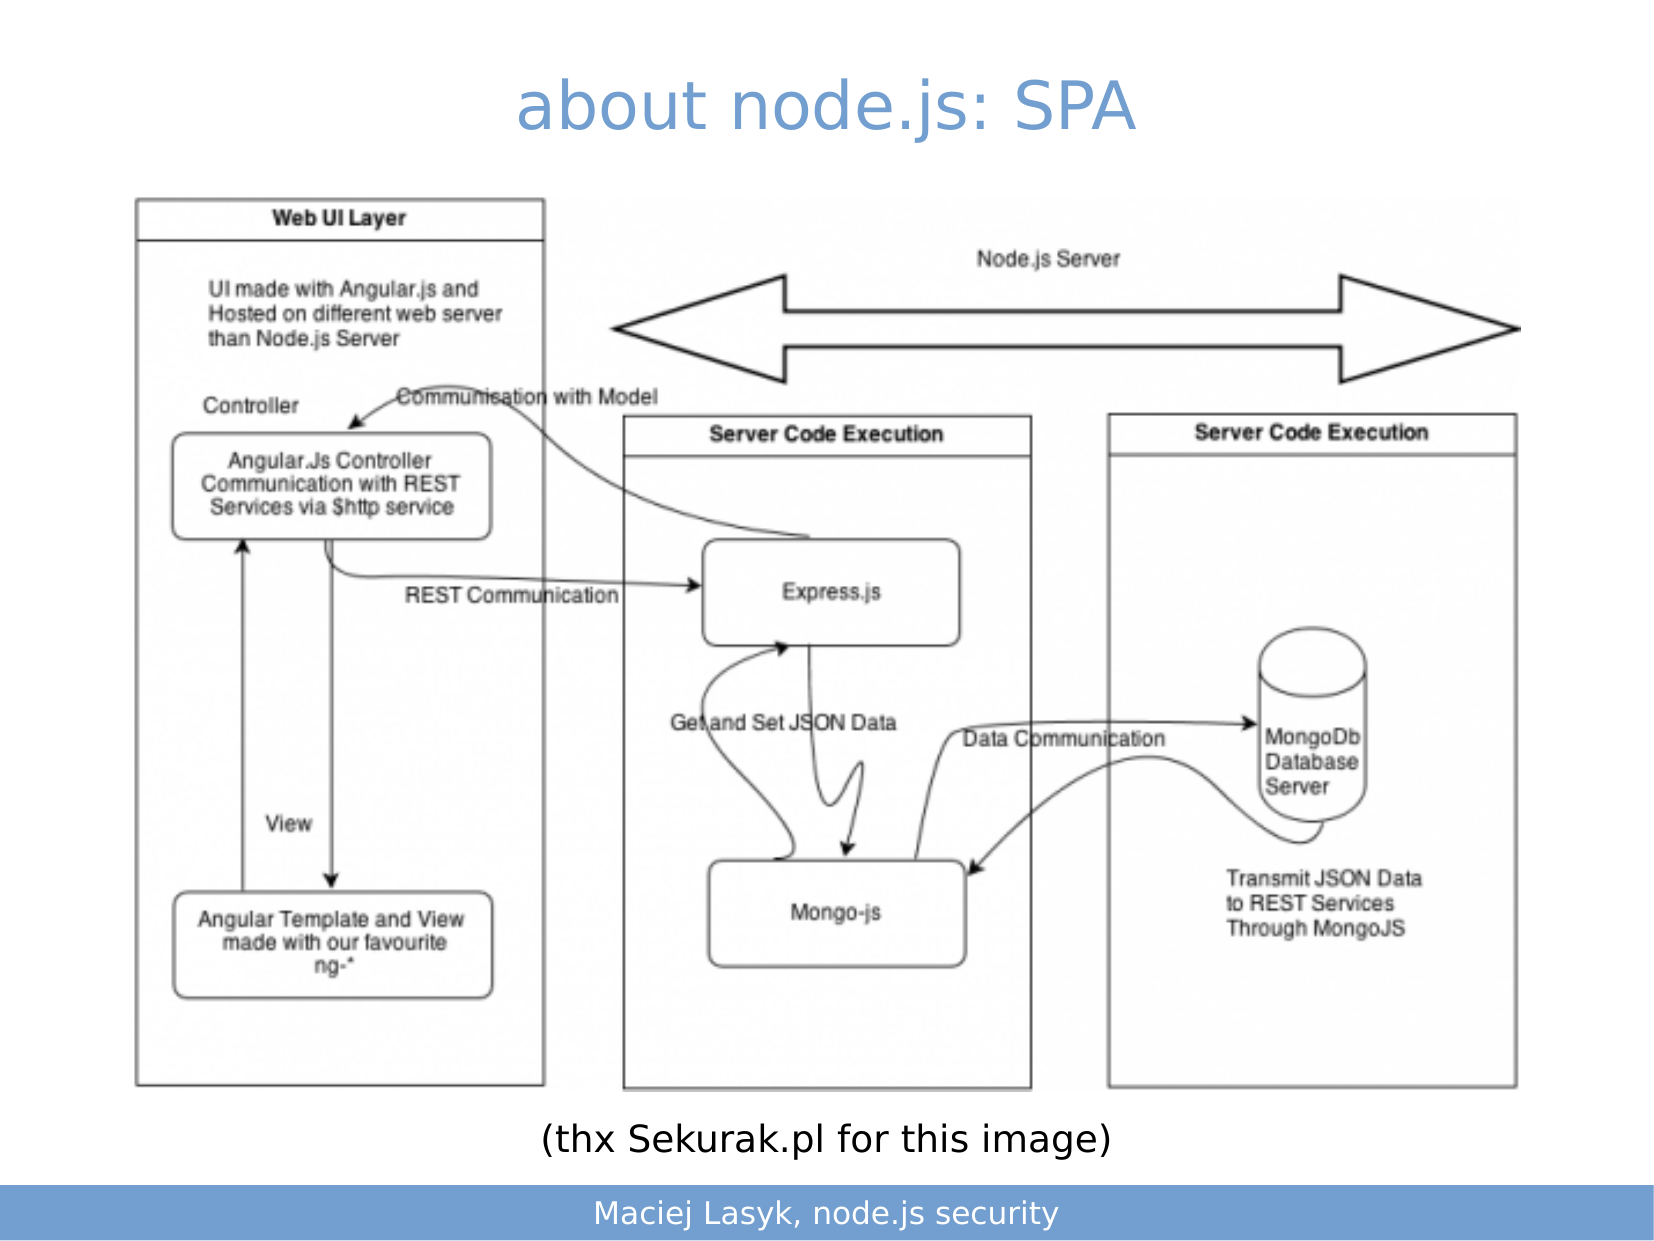

about node.js: SPA
(thx Sekurak.pl for this image)
 3/25
 1/25
Maciej Lasyk, Ganglia & Nagios
Maciej Lasyk, node.js security
Maciej Lasyk, node.js security